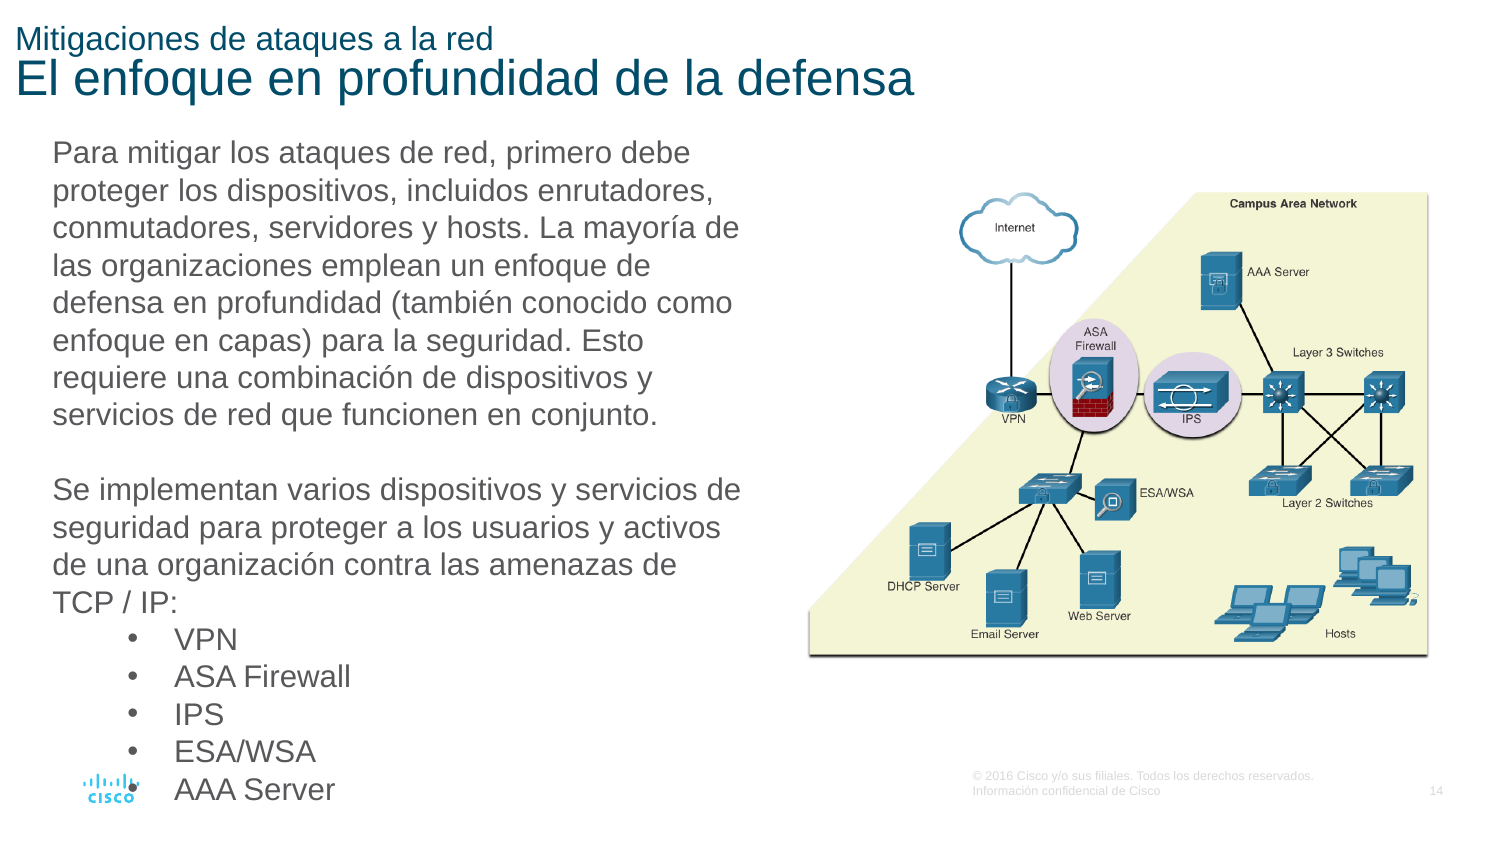

# Mitigaciones de ataques a la red El enfoque en profundidad de la defensa
Para mitigar los ataques de red, primero debe proteger los dispositivos, incluidos enrutadores, conmutadores, servidores y hosts. La mayoría de las organizaciones emplean un enfoque de defensa en profundidad (también conocido como enfoque en capas) para la seguridad. Esto requiere una combinación de dispositivos y servicios de red que funcionen en conjunto.
Se implementan varios dispositivos y servicios de seguridad para proteger a los usuarios y activos de una organización contra las amenazas de TCP / IP:
VPN
ASA Firewall
IPS
ESA/WSA
AAA Server